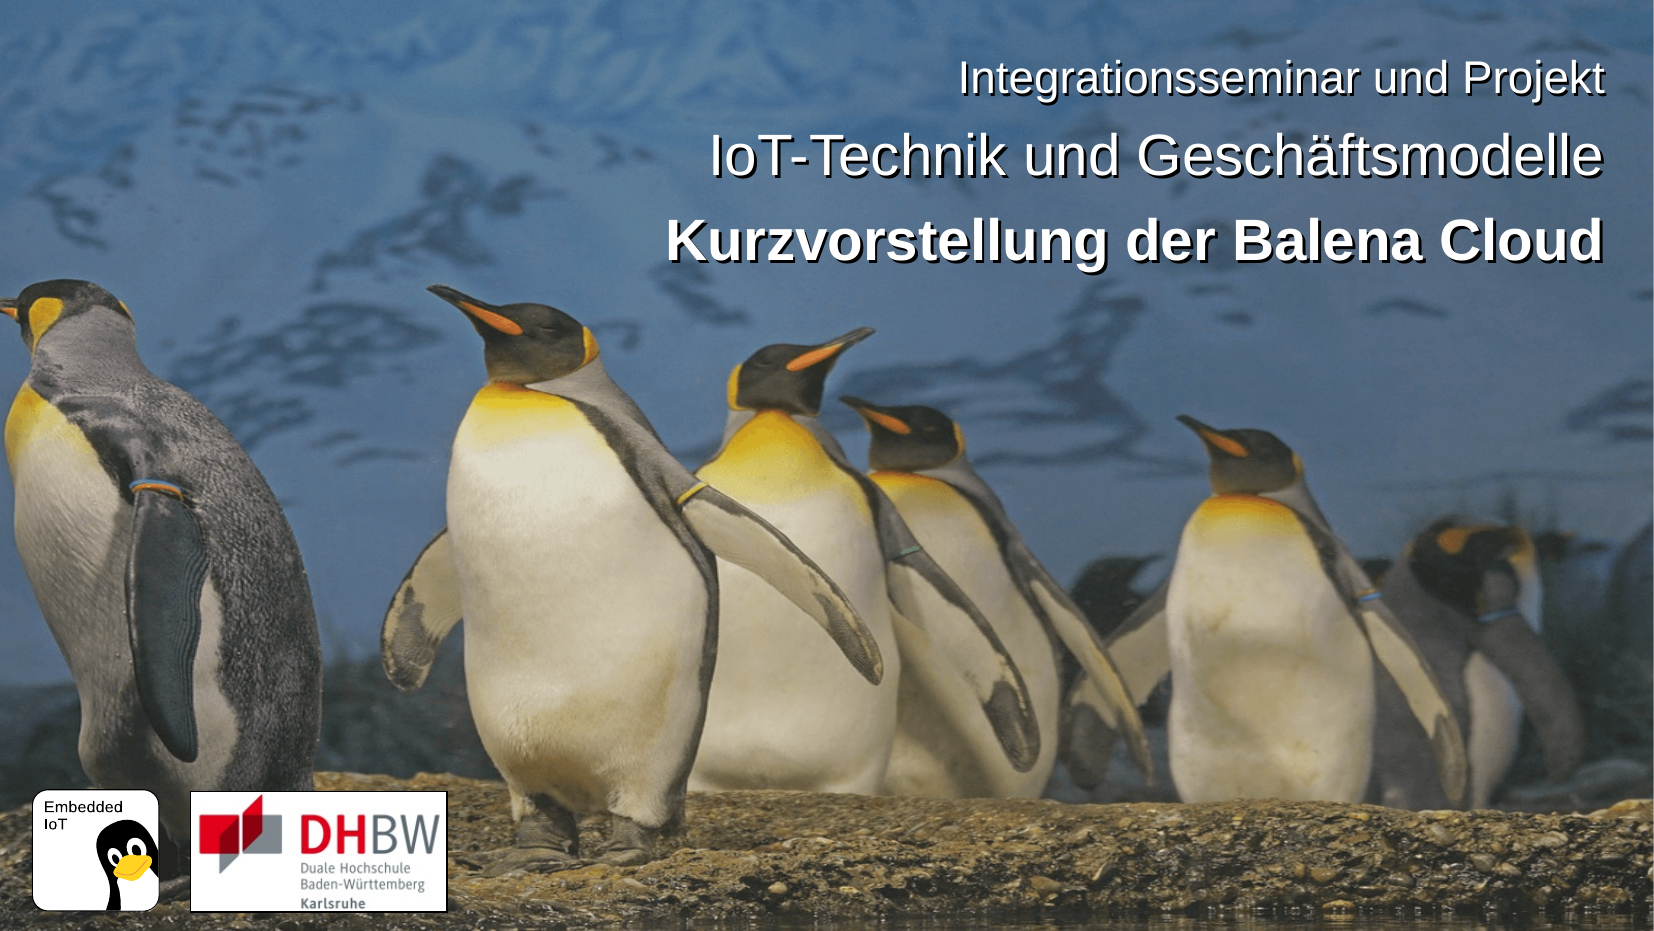

# Integrationsseminar und Projekt IoT-Technik und Geschäftsmodelle Kurzvorstellung der Balena Cloud